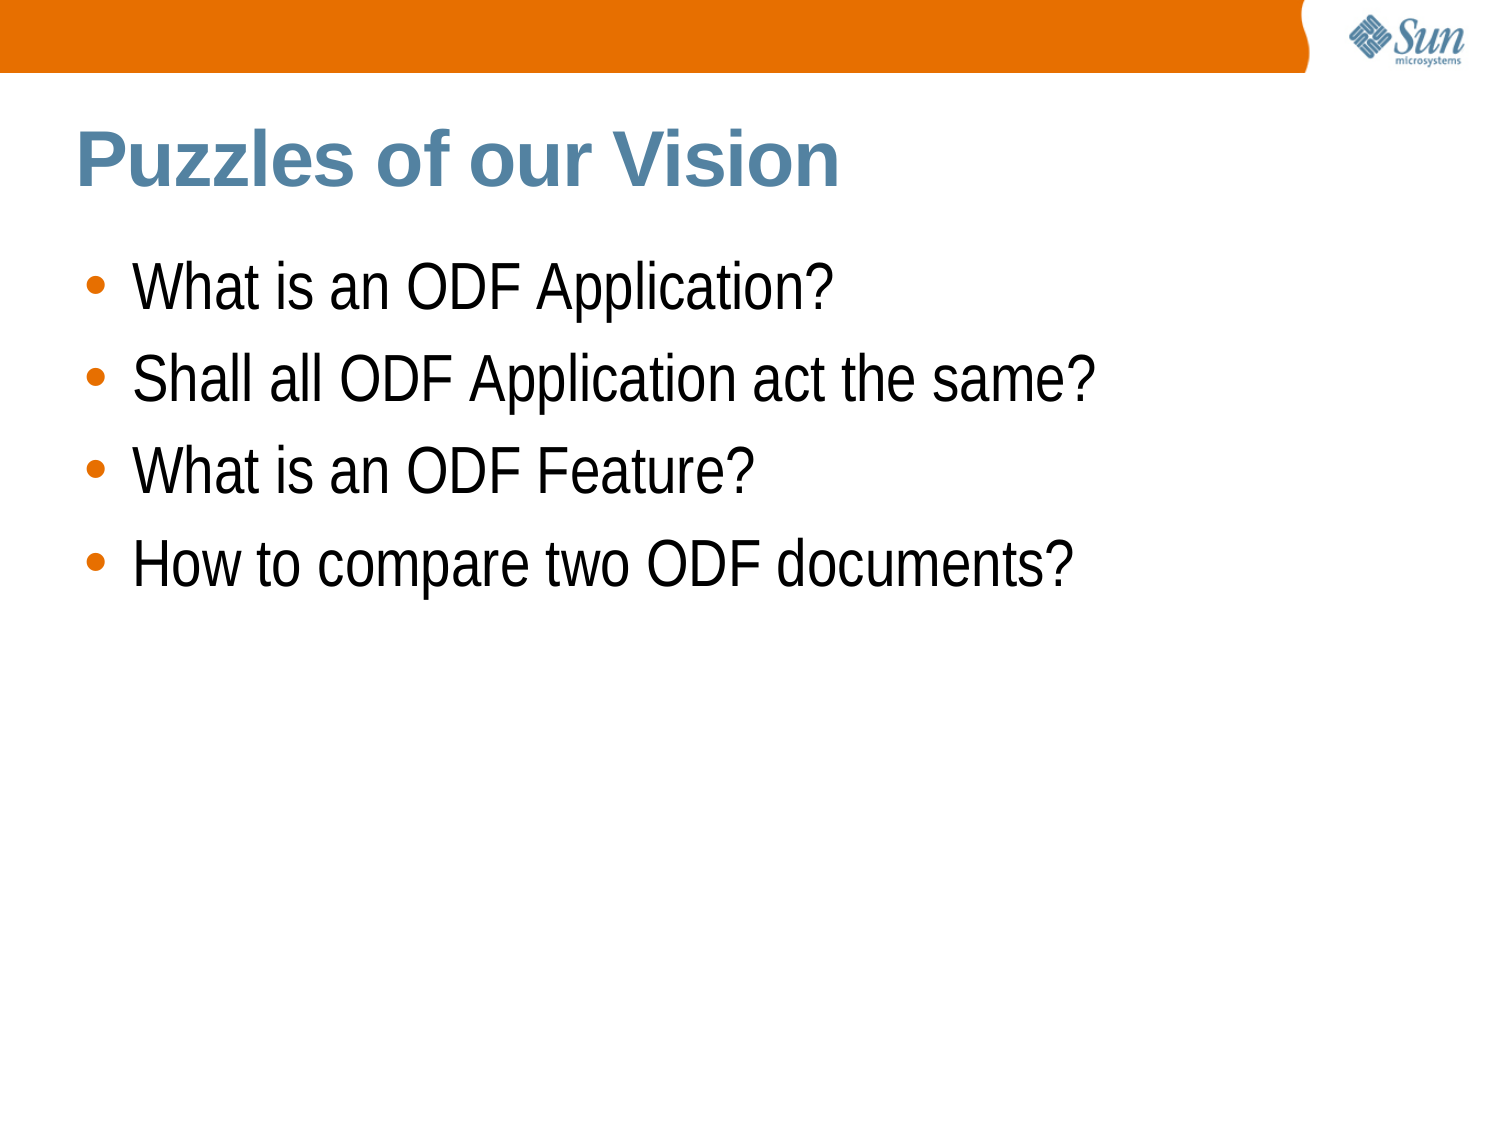

# Puzzles of our Vision
What is an ODF Application?
Shall all ODF Application act the same?
What is an ODF Feature?
How to compare two ODF documents?